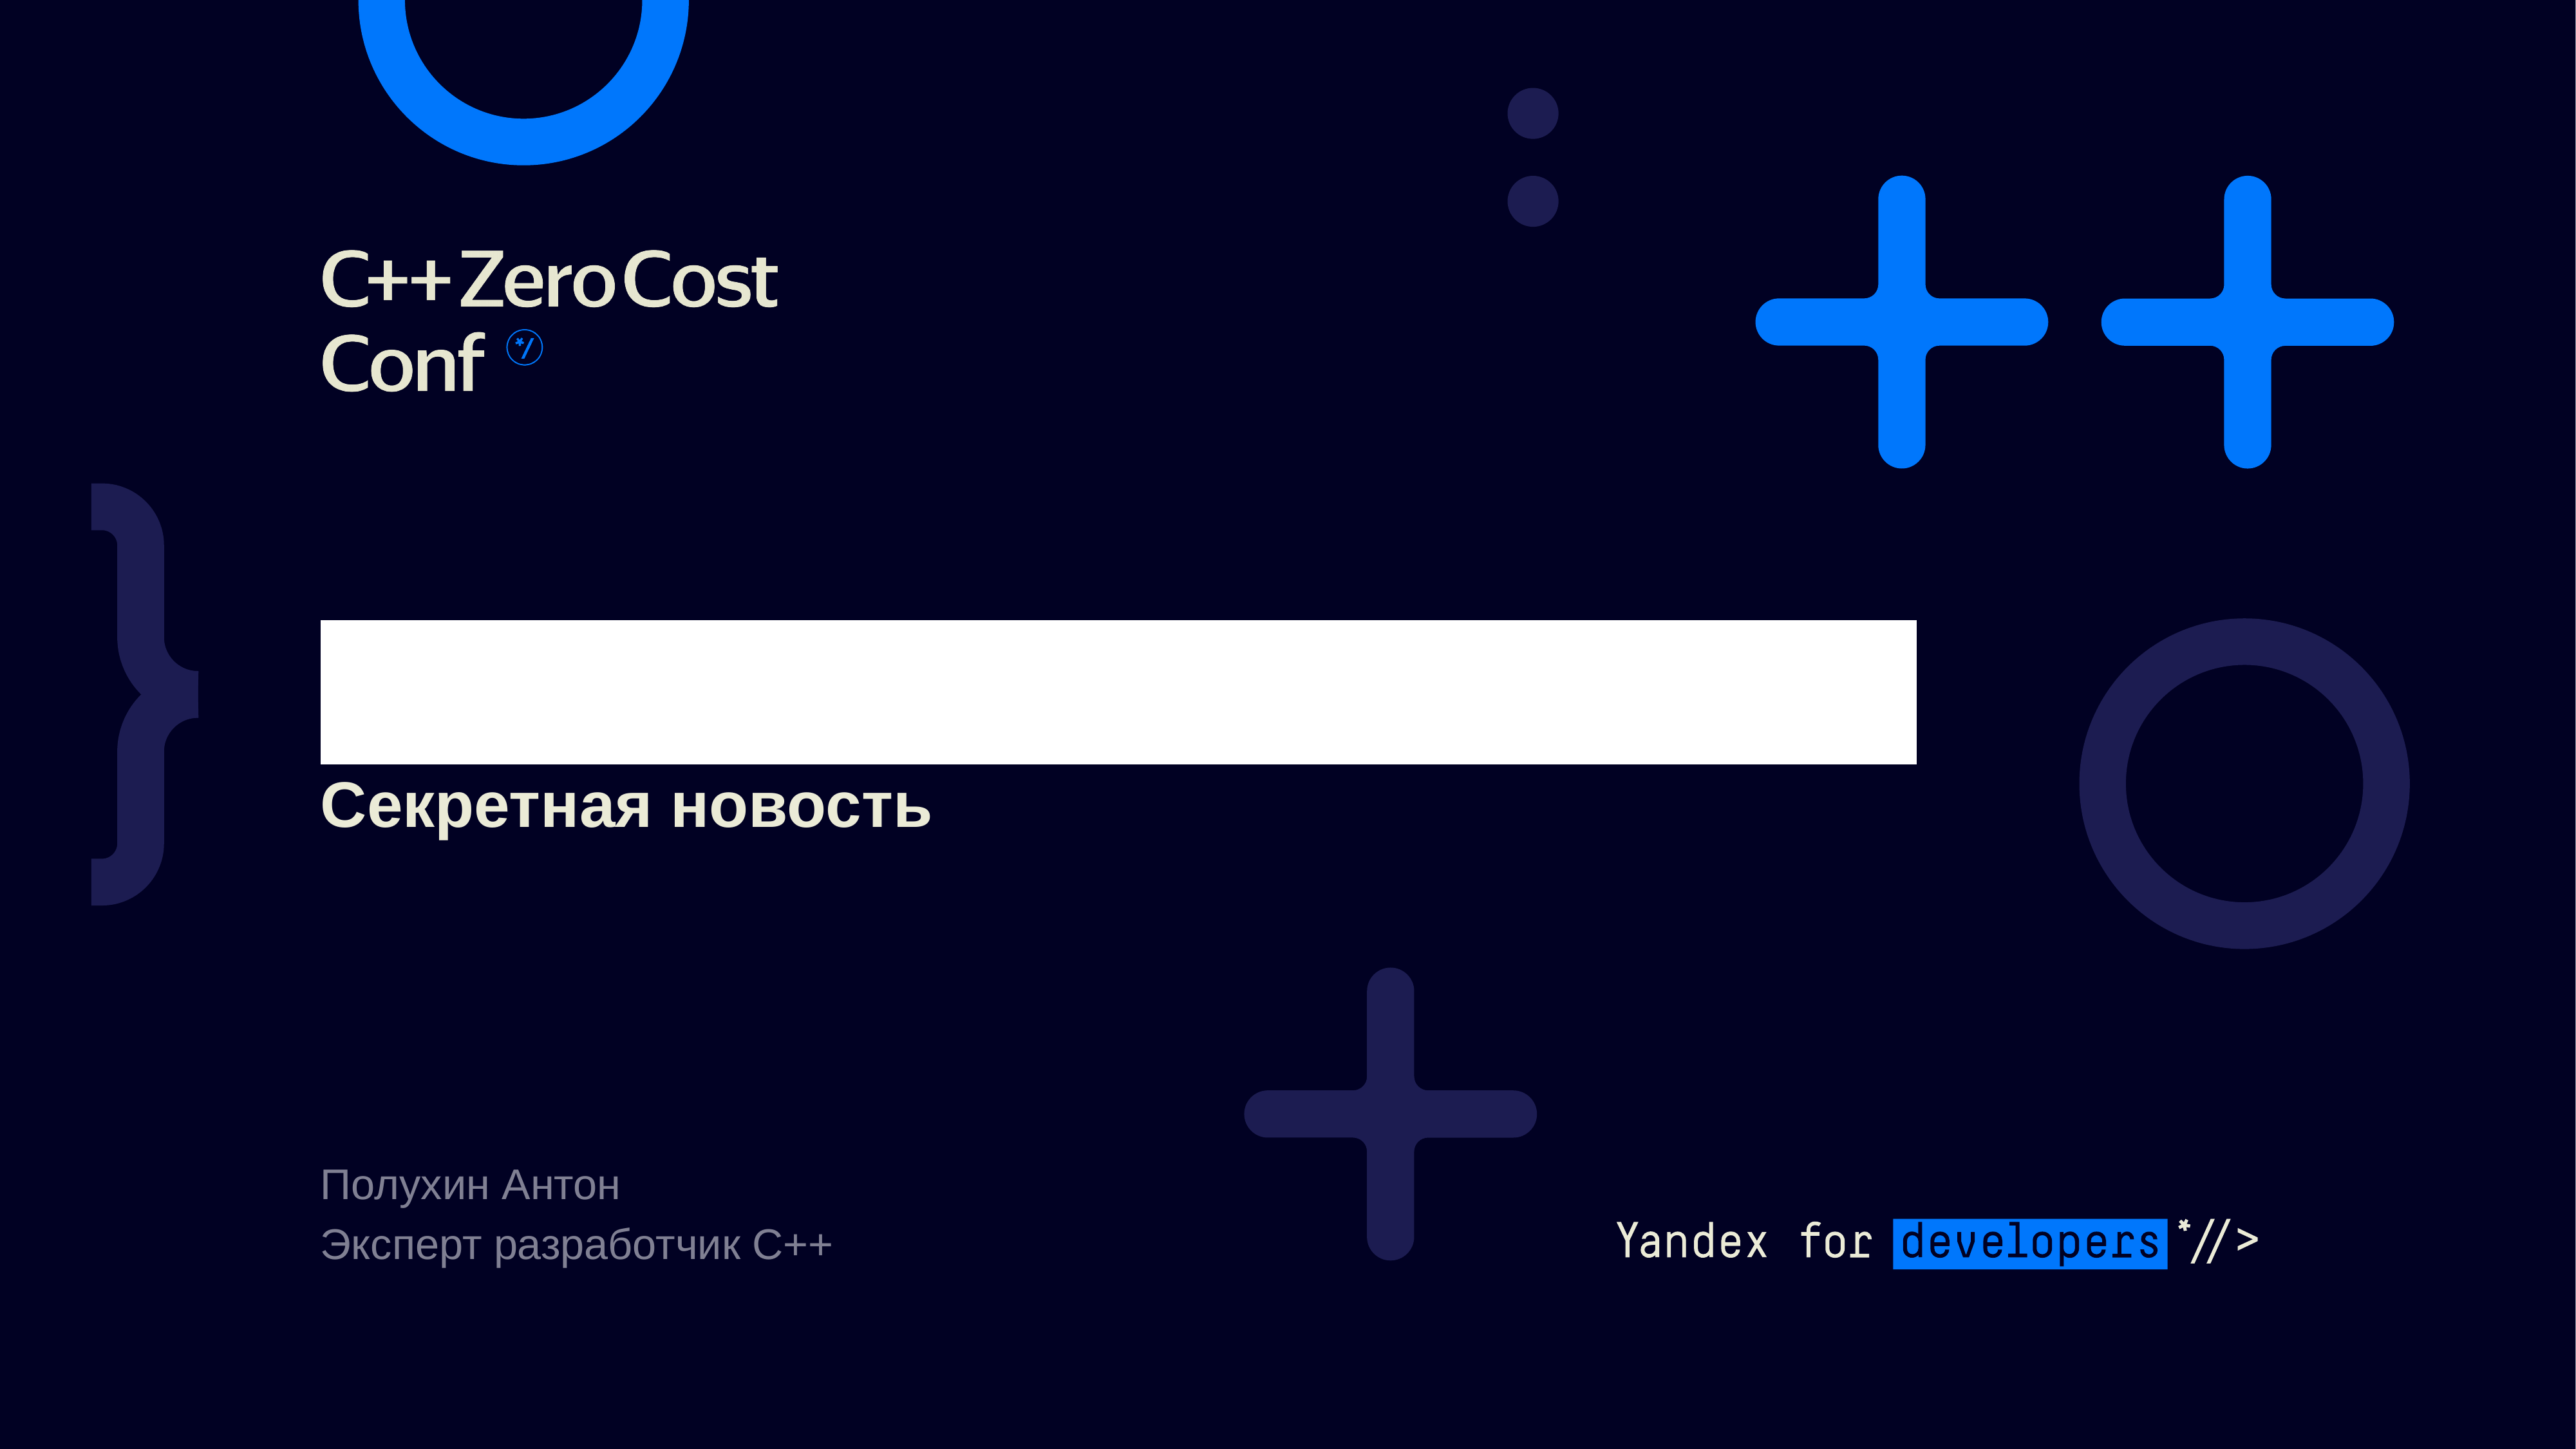

Userver — в open source
Секретная новость
# Полухин Антон
Эксперт разработчик C++